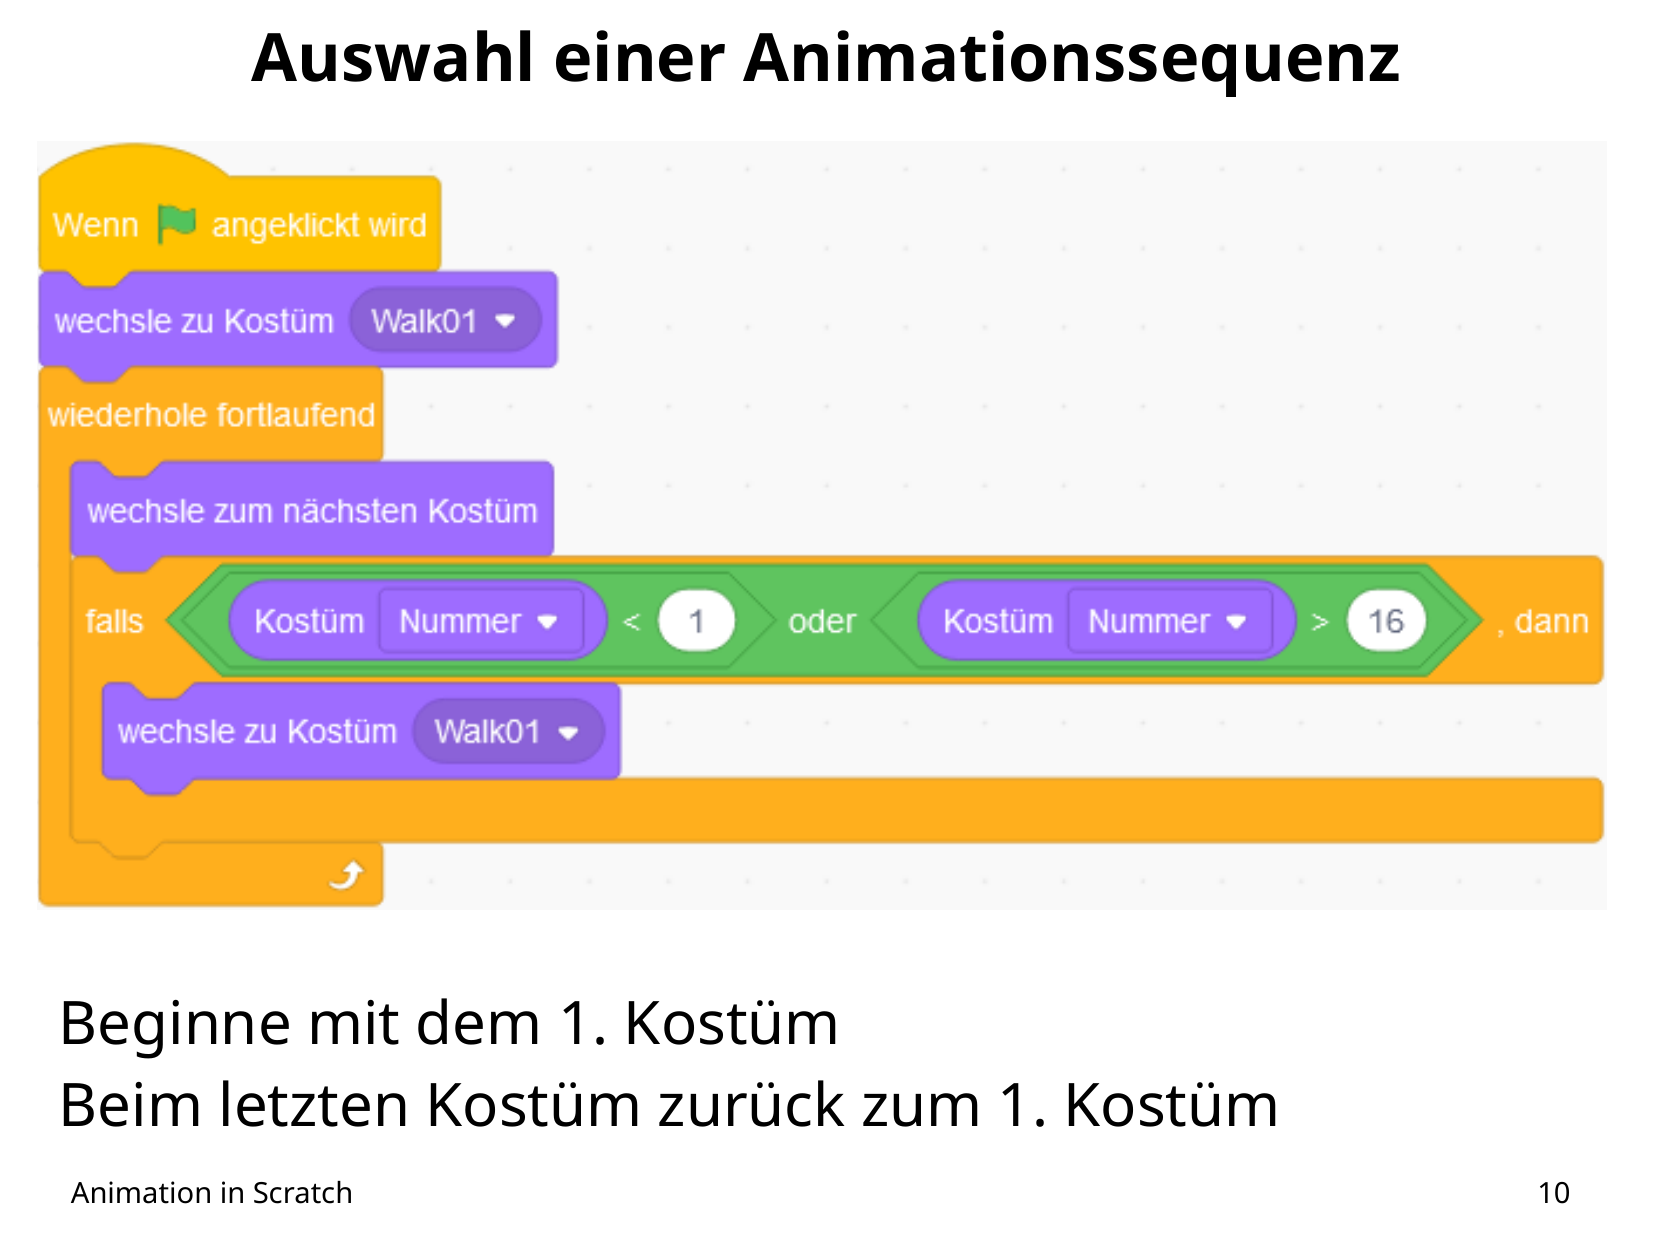

# Auswahl einer Animationssequenz
Beginne mit dem 1. Kostüm
Beim letzten Kostüm zurück zum 1. Kostüm
Animation in Scratch
10